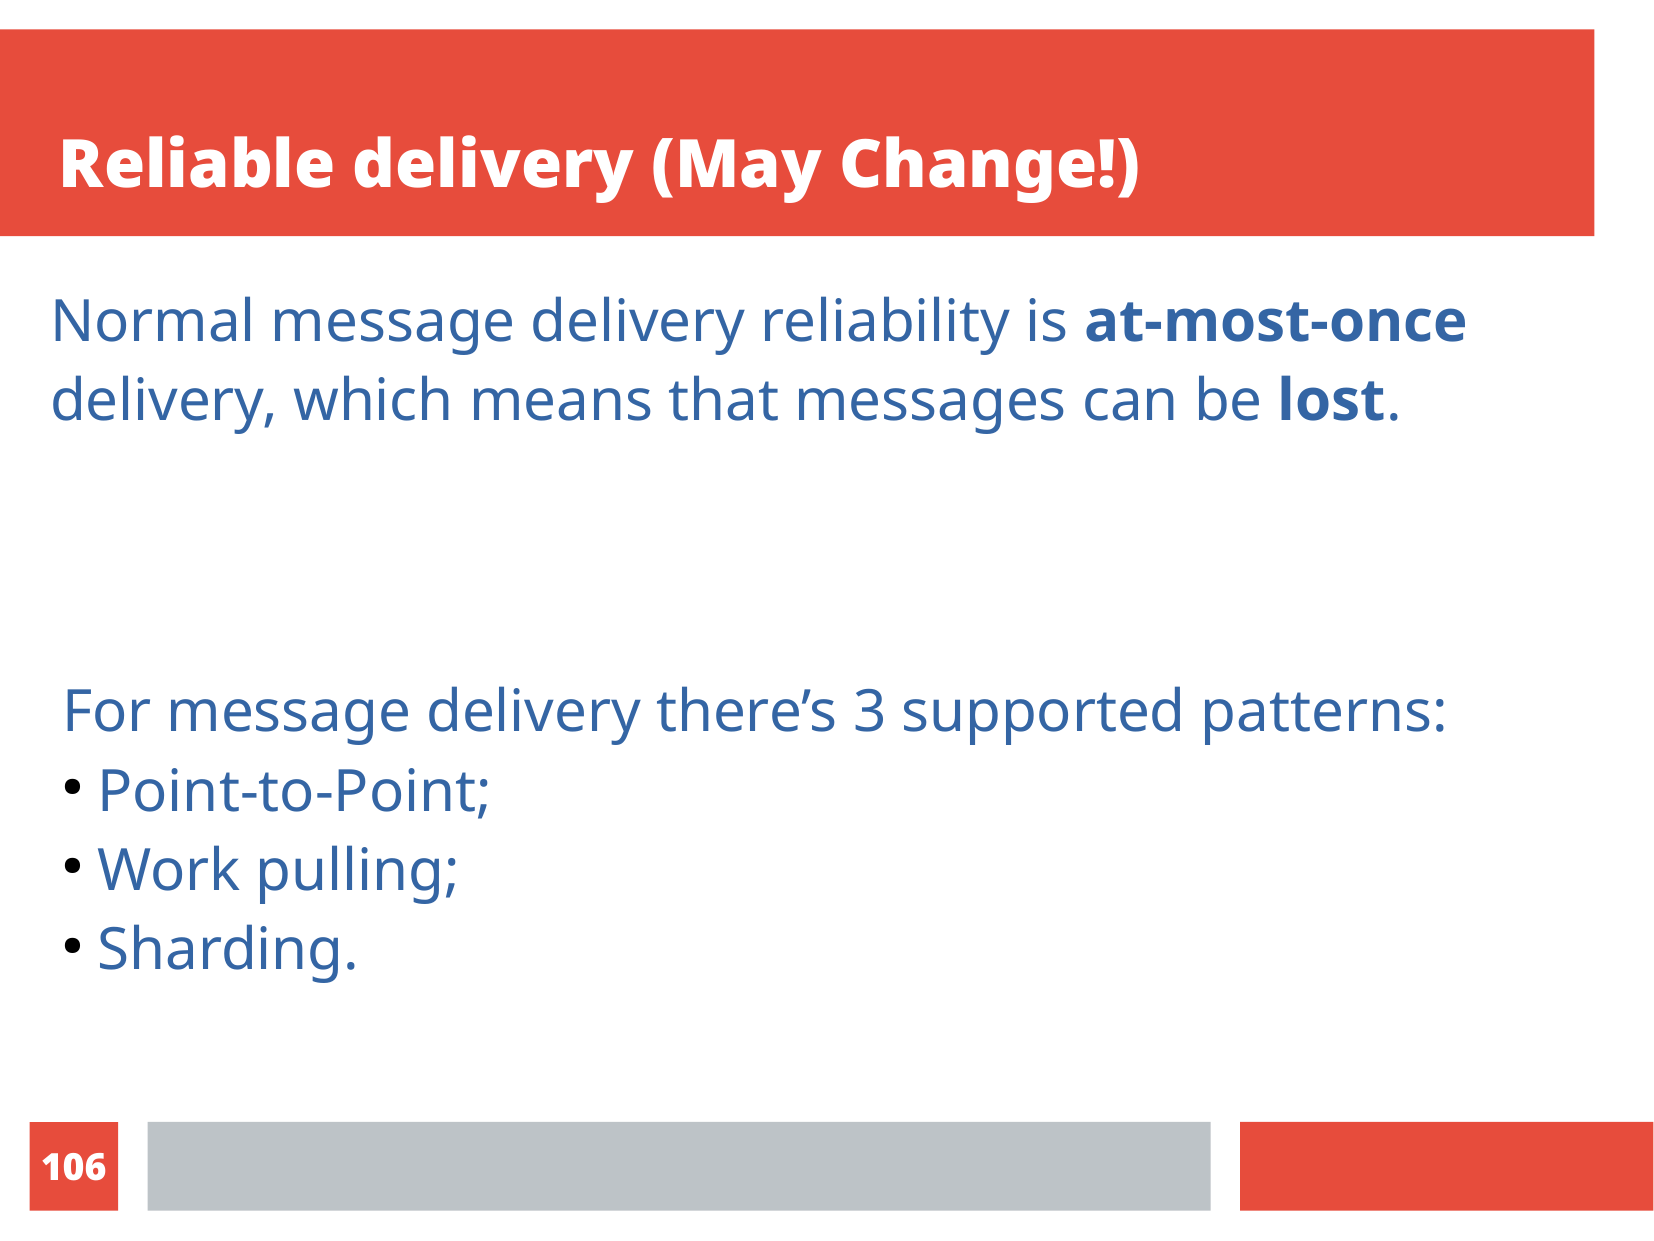

# Reliable delivery (May Change!)
Normal message delivery reliability is at-most-once delivery, which means that messages can be lost.
For message delivery there’s 3 supported patterns:
Point-to-Point;
Work pulling;
Sharding.
106